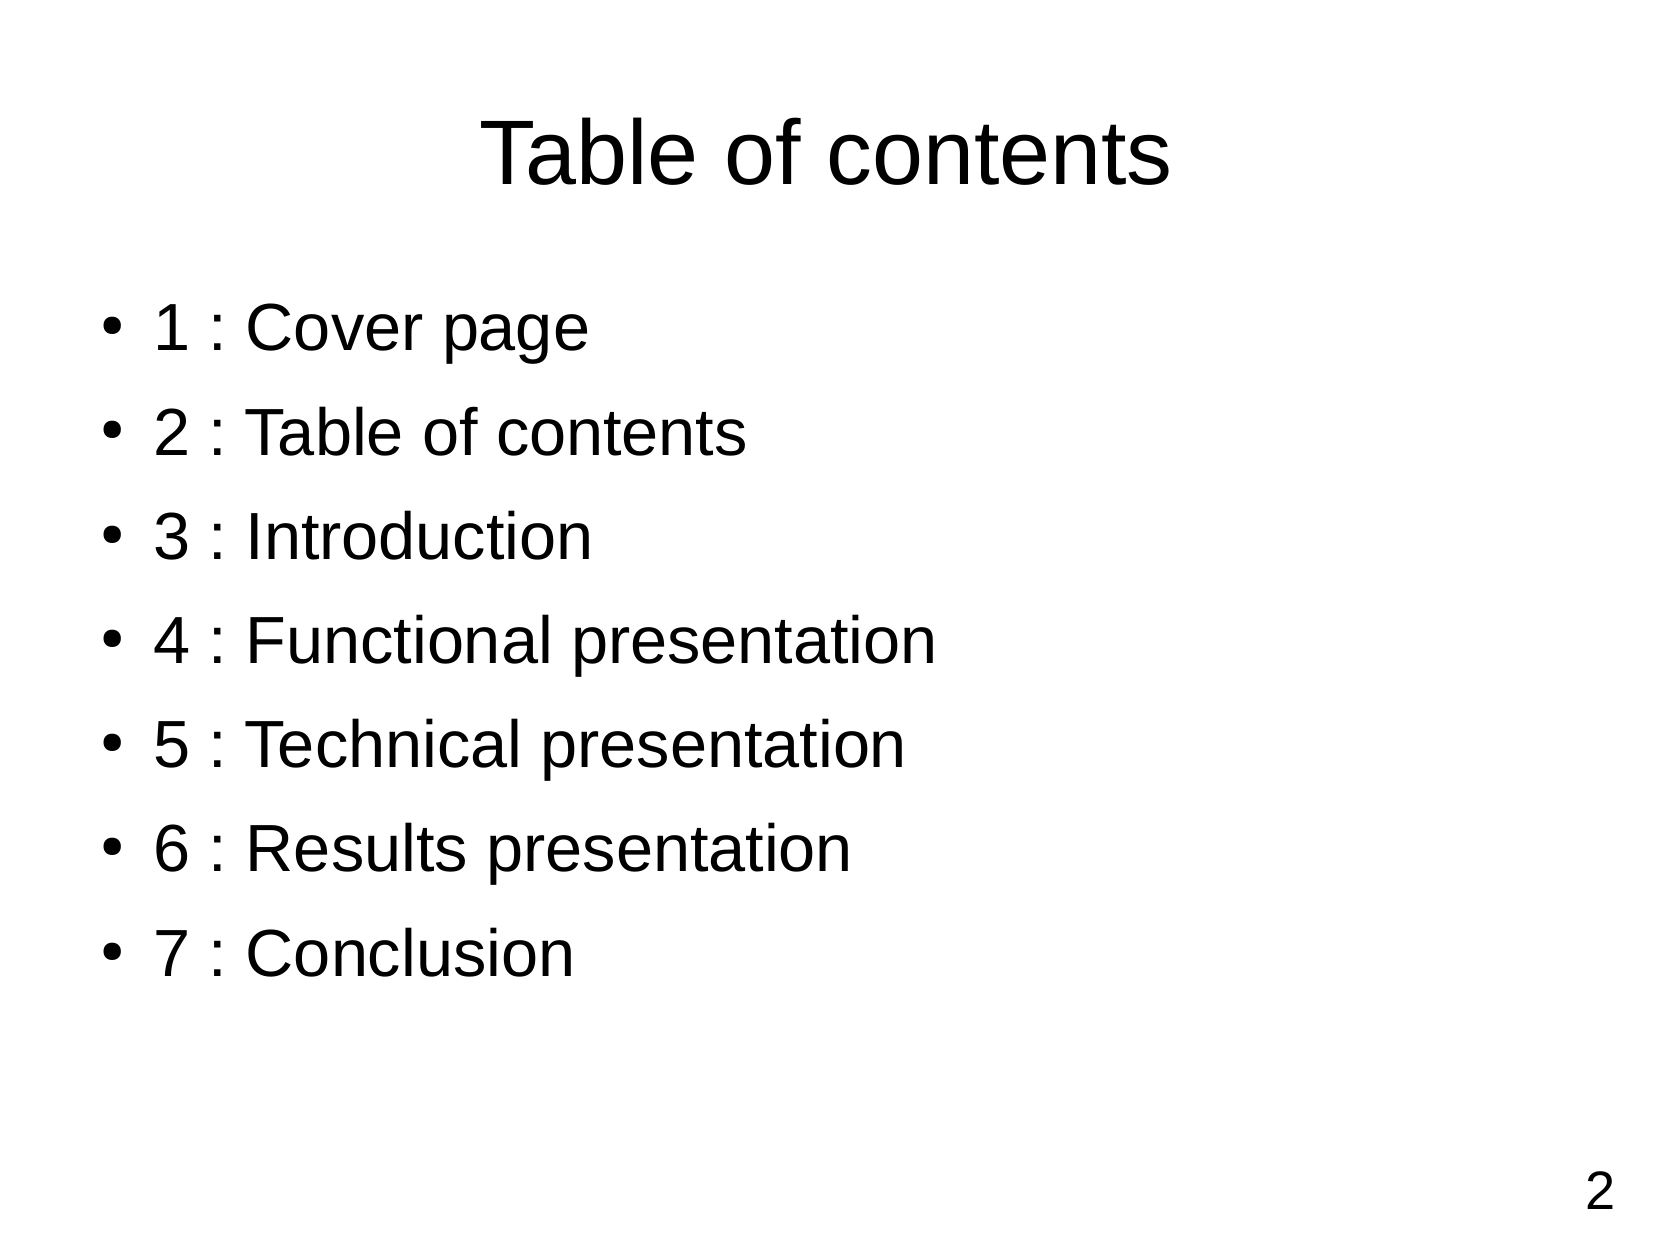

# Table of contents
1 : Cover page
2 : Table of contents
3 : Introduction
4 : Functional presentation
5 : Technical presentation
6 : Results presentation
7 : Conclusion
2